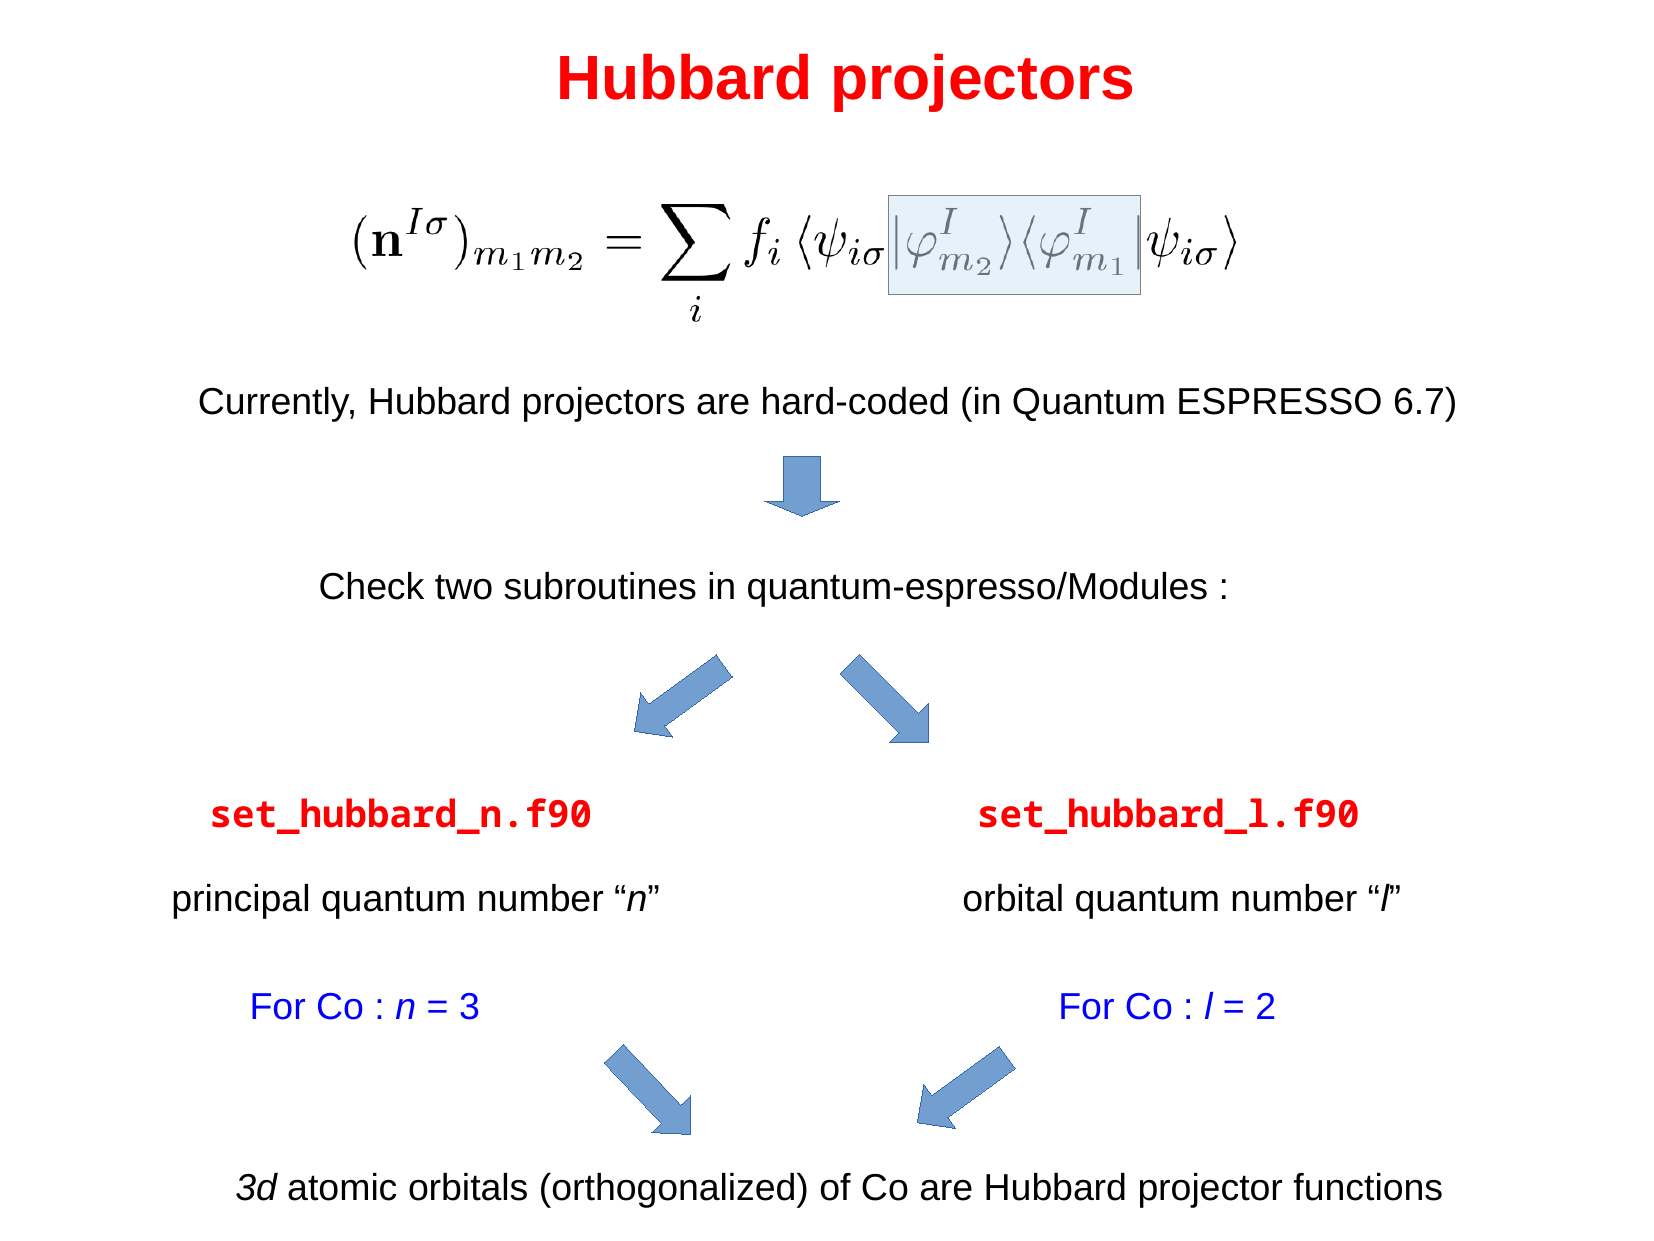

# Hubbard projectors
Currently, Hubbard projectors are hard-coded (in Quantum ESPRESSO 6.7)
Check two subroutines in quantum-espresso/Modules :
set_hubbard_n.f90
set_hubbard_l.f90
principal quantum number “n”
orbital quantum number “l”
For Co : n = 3
For Co : l = 2
3d atomic orbitals (orthogonalized) of Co are Hubbard projector functions